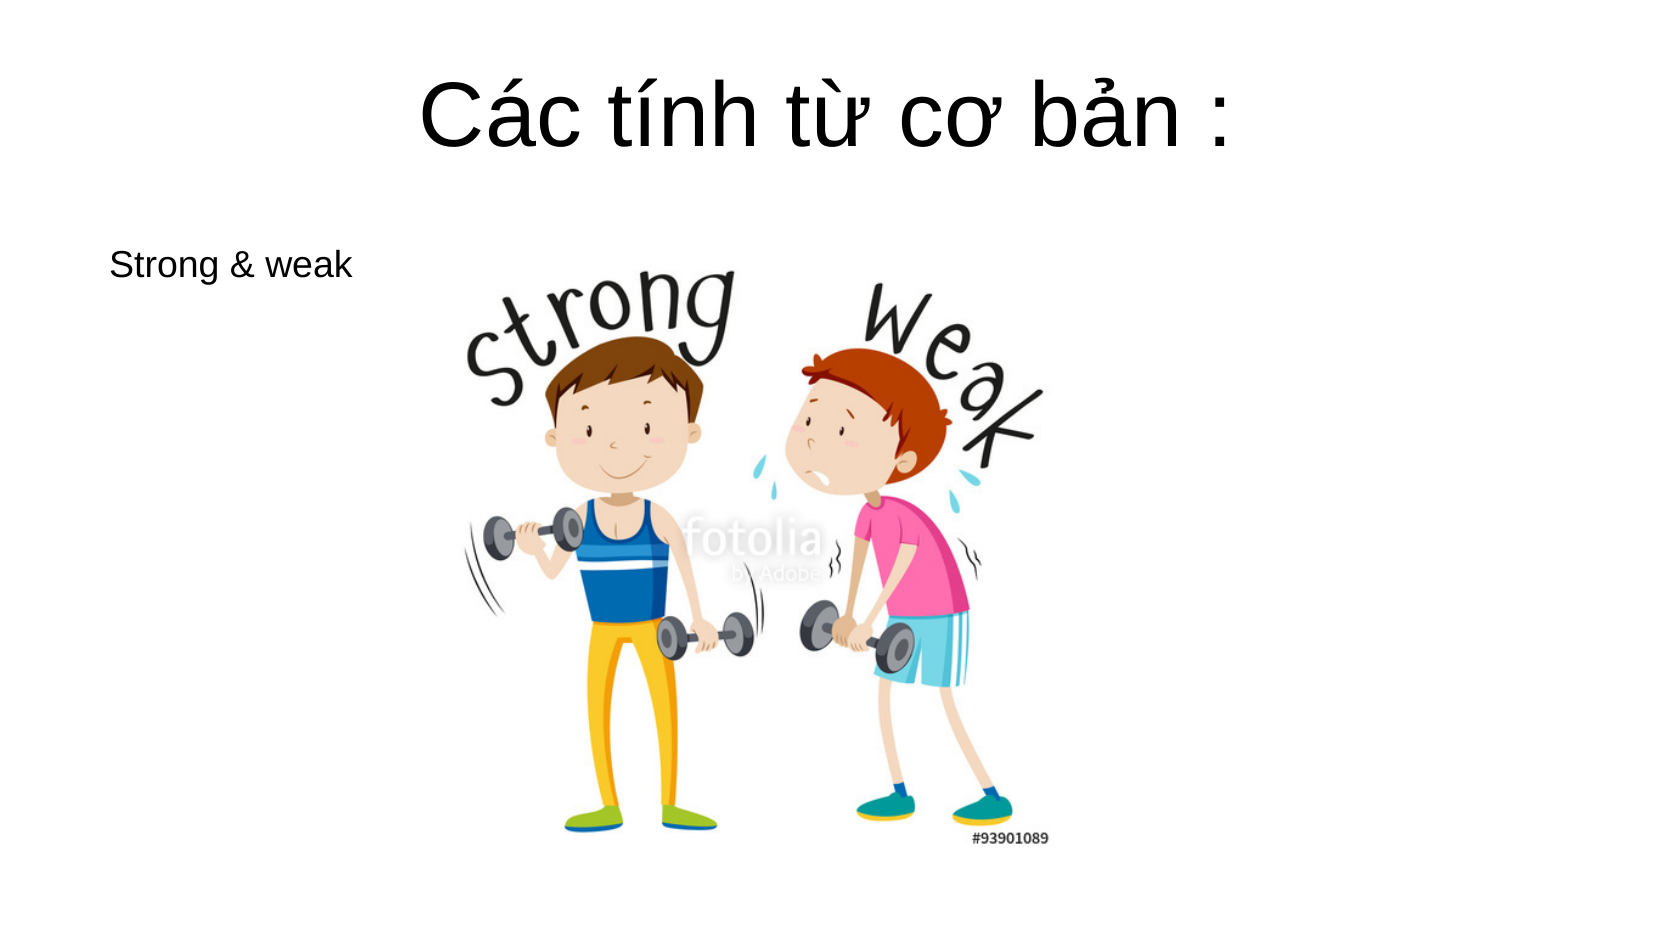

# Các tính từ cơ bản :
Strong & weak